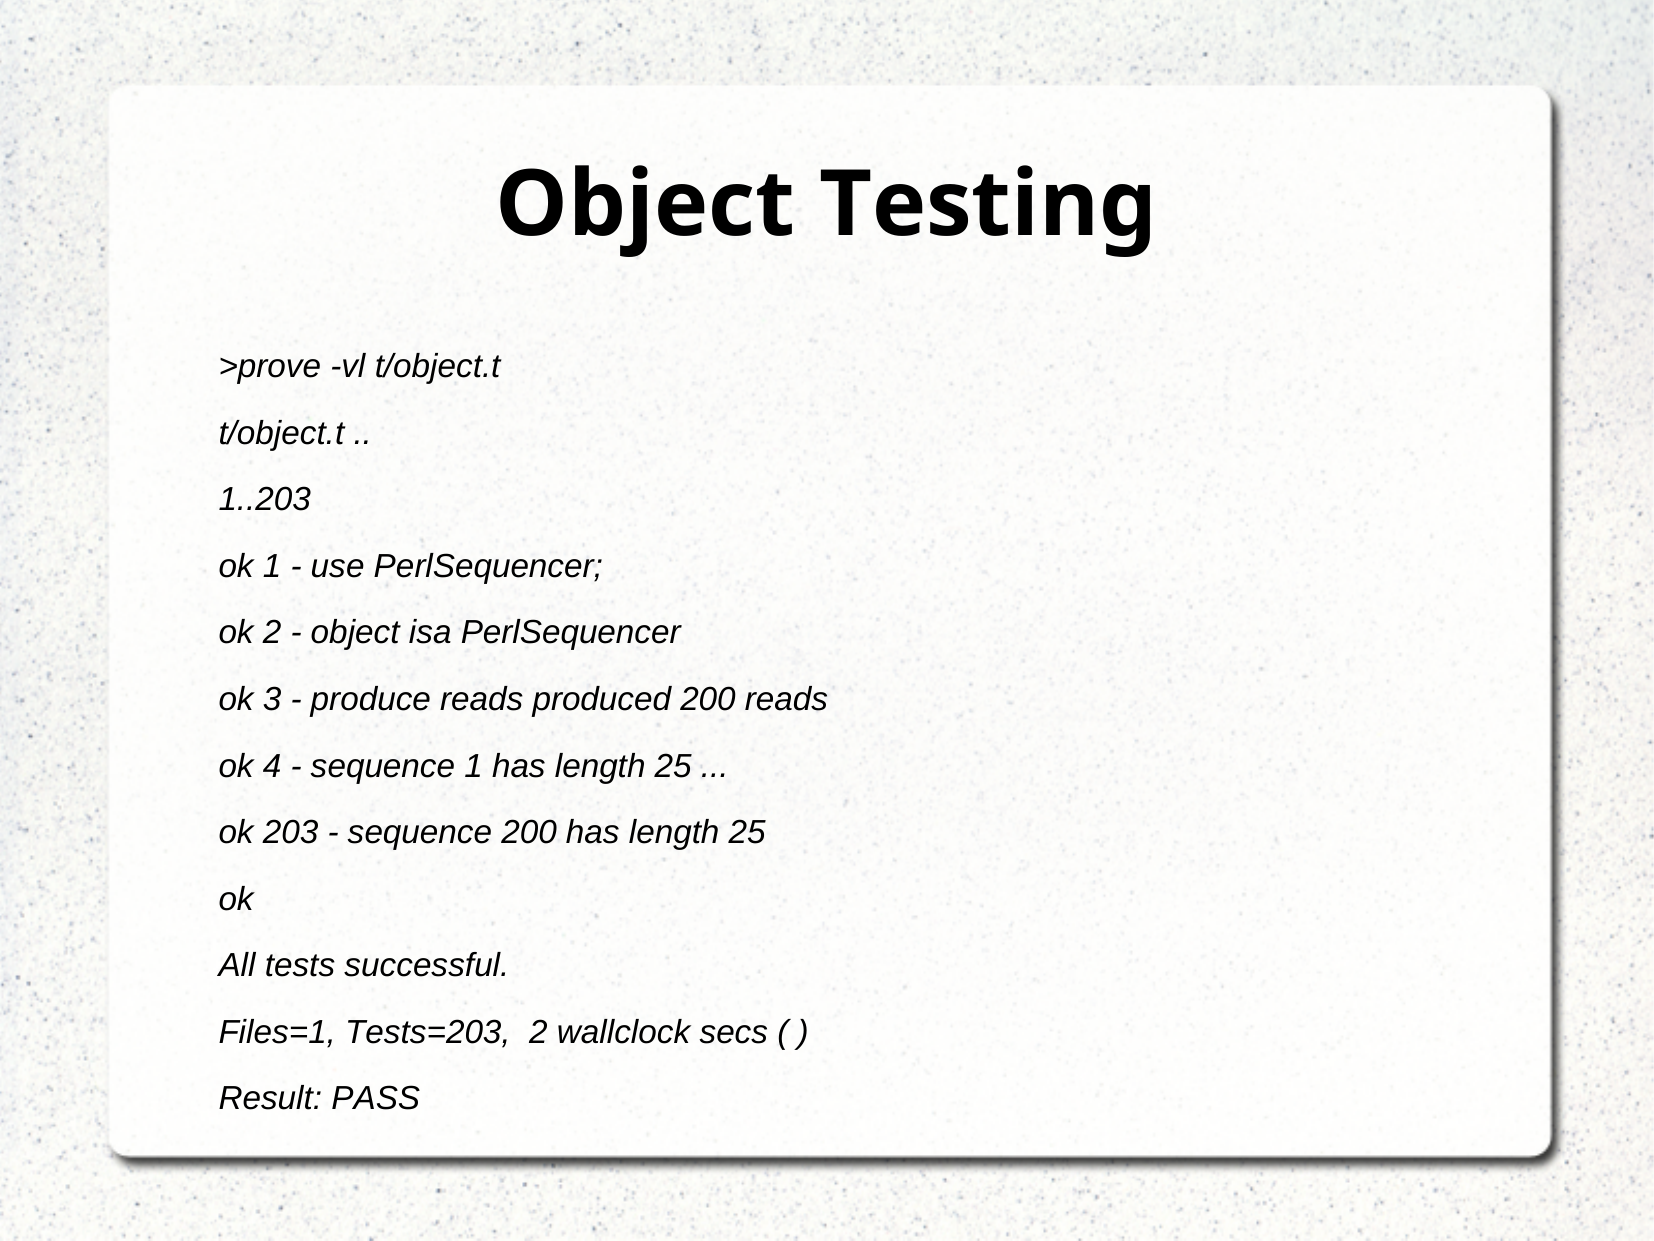

# Object Testing
>prove -vl t/object.t
t/object.t ..
1..203
ok 1 - use PerlSequencer;
ok 2 - object isa PerlSequencer
ok 3 - produce reads produced 200 reads
ok 4 - sequence 1 has length 25 ...
ok 203 - sequence 200 has length 25
ok
All tests successful.
Files=1, Tests=203, 2 wallclock secs ( )
Result: PASS